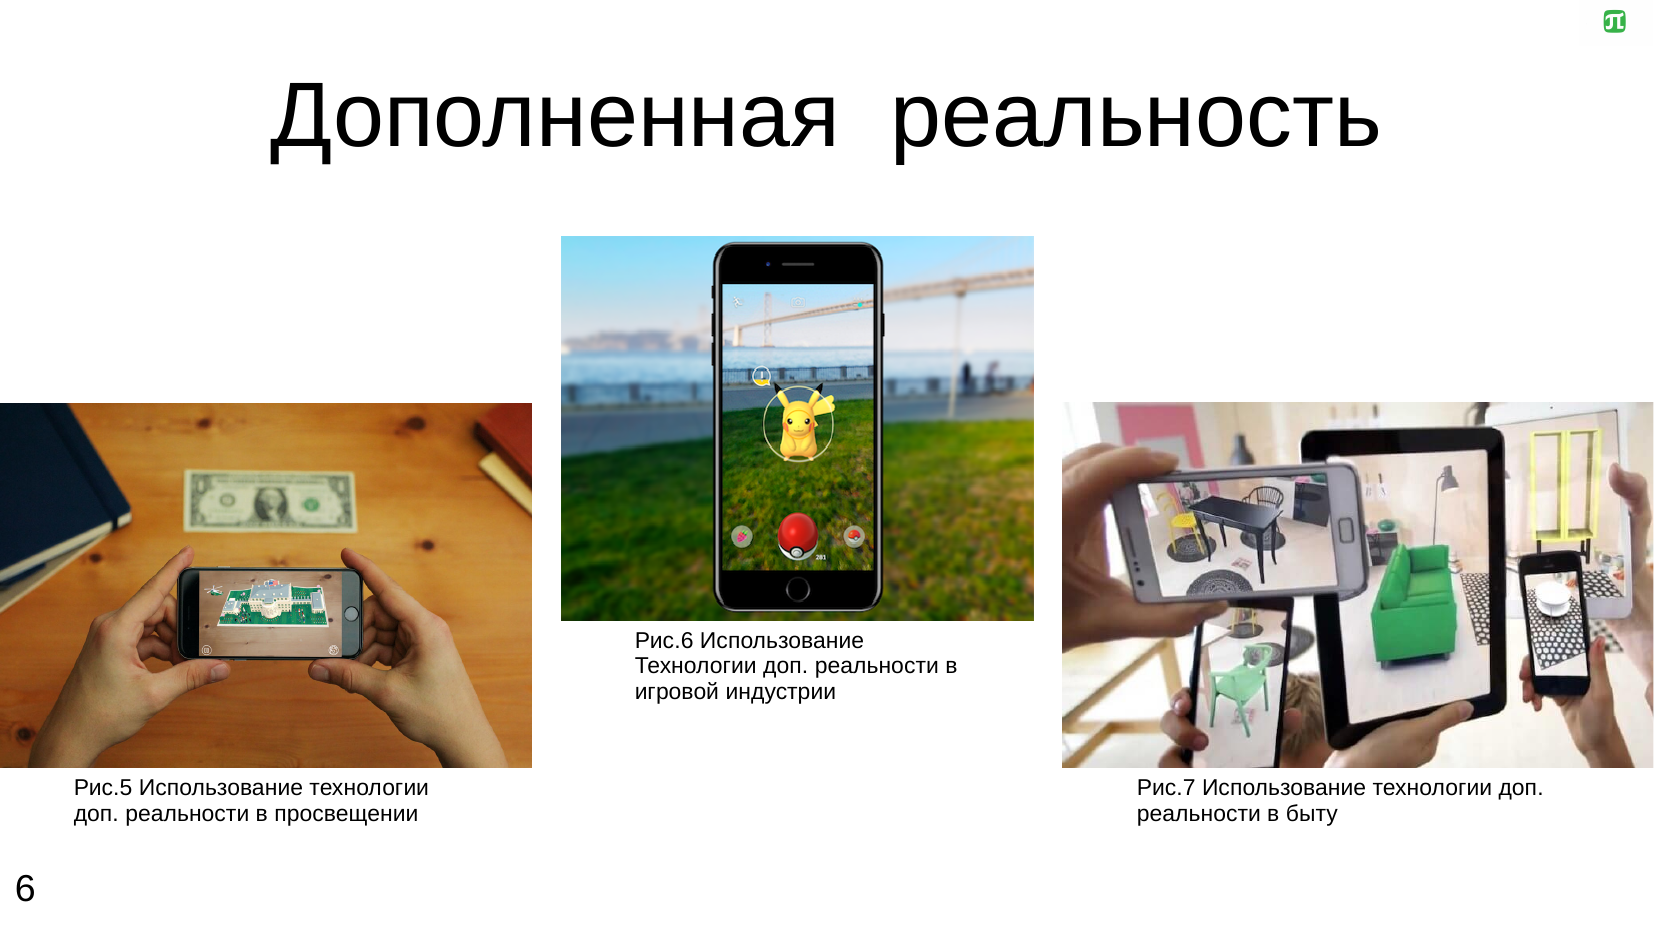

# Дополненная реальность
Рис.6 Использование Технологии доп. реальности в игровой индустрии
Рис.5 Использование технологии доп. реальности в просвещении
Рис.7 Использование технологии доп. реальности в быту